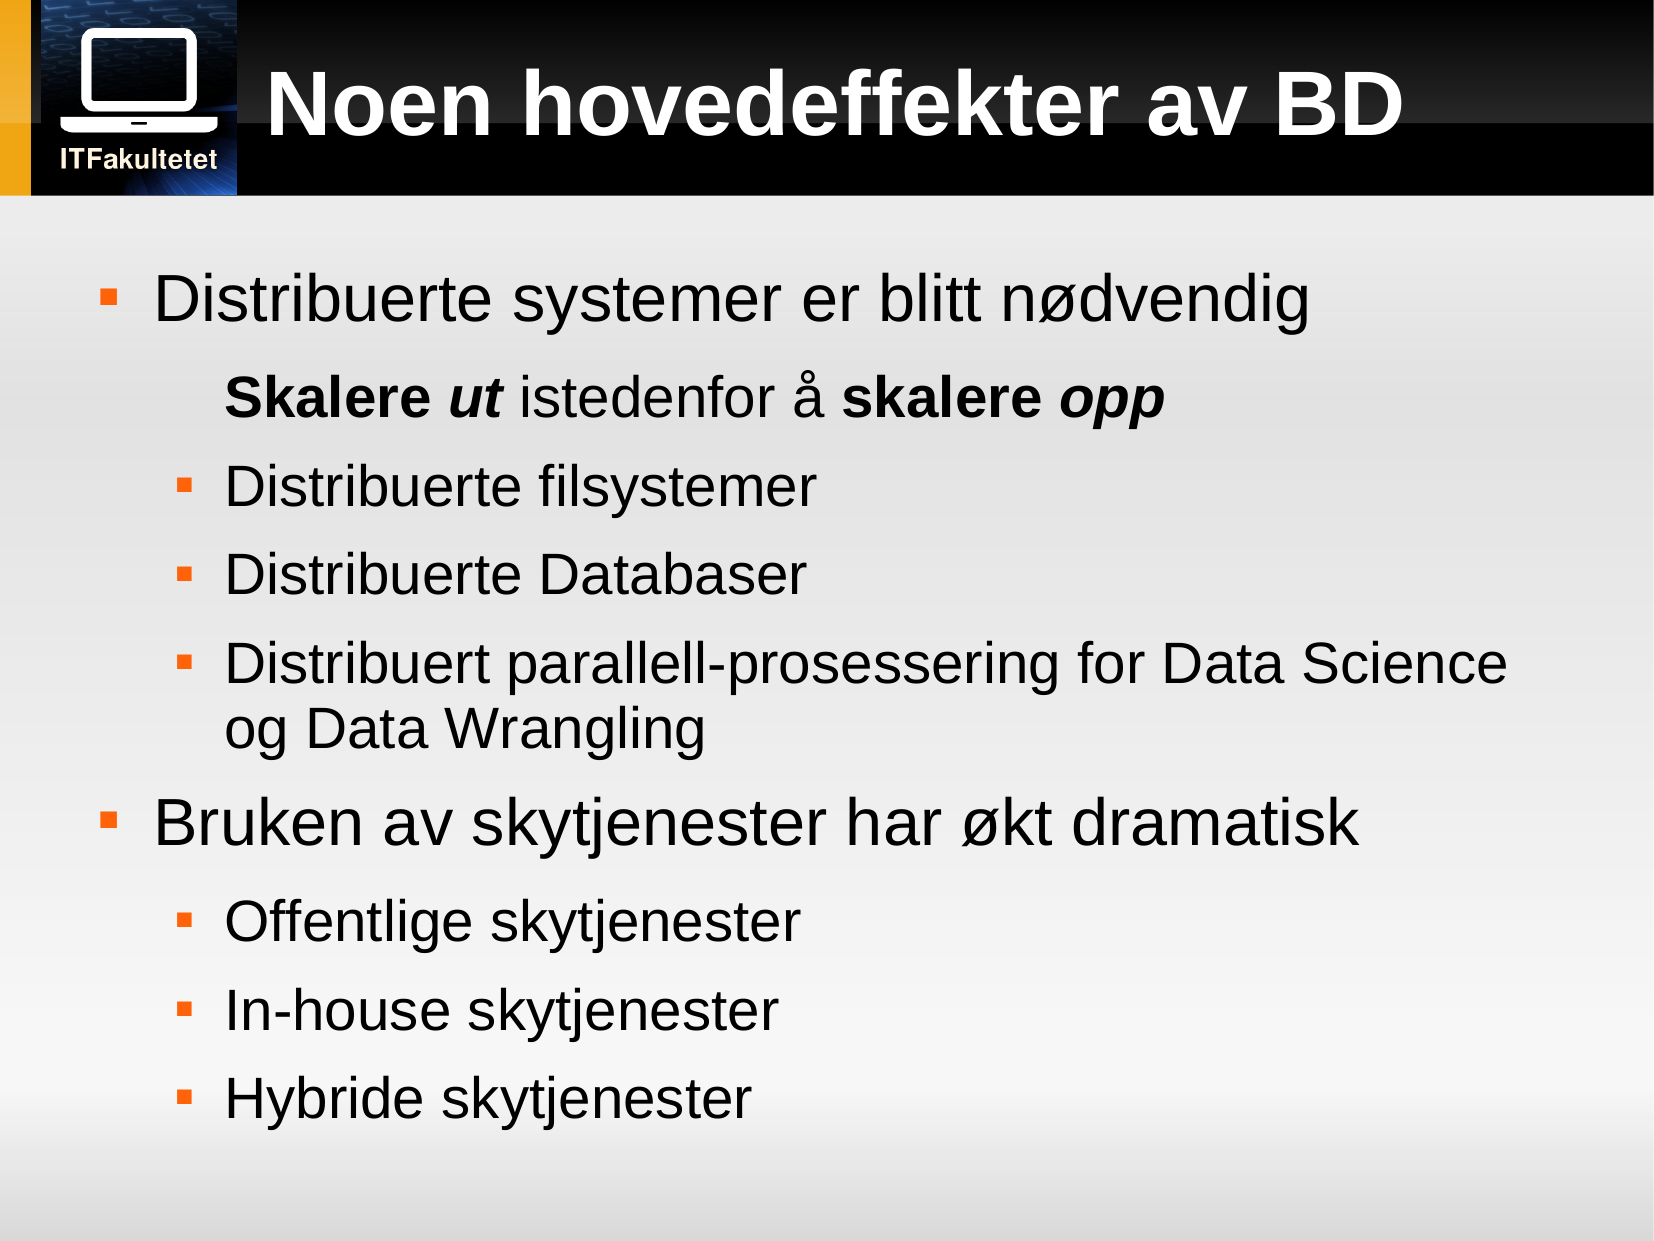

# Noen hovedeffekter av BD
Distribuerte systemer er blitt nødvendig
Skalere ut istedenfor å skalere opp
Distribuerte filsystemer
Distribuerte Databaser
Distribuert parallell-prosessering for Data Science og Data Wrangling
Bruken av skytjenester har økt dramatisk
Offentlige skytjenester
In-house skytjenester
Hybride skytjenester